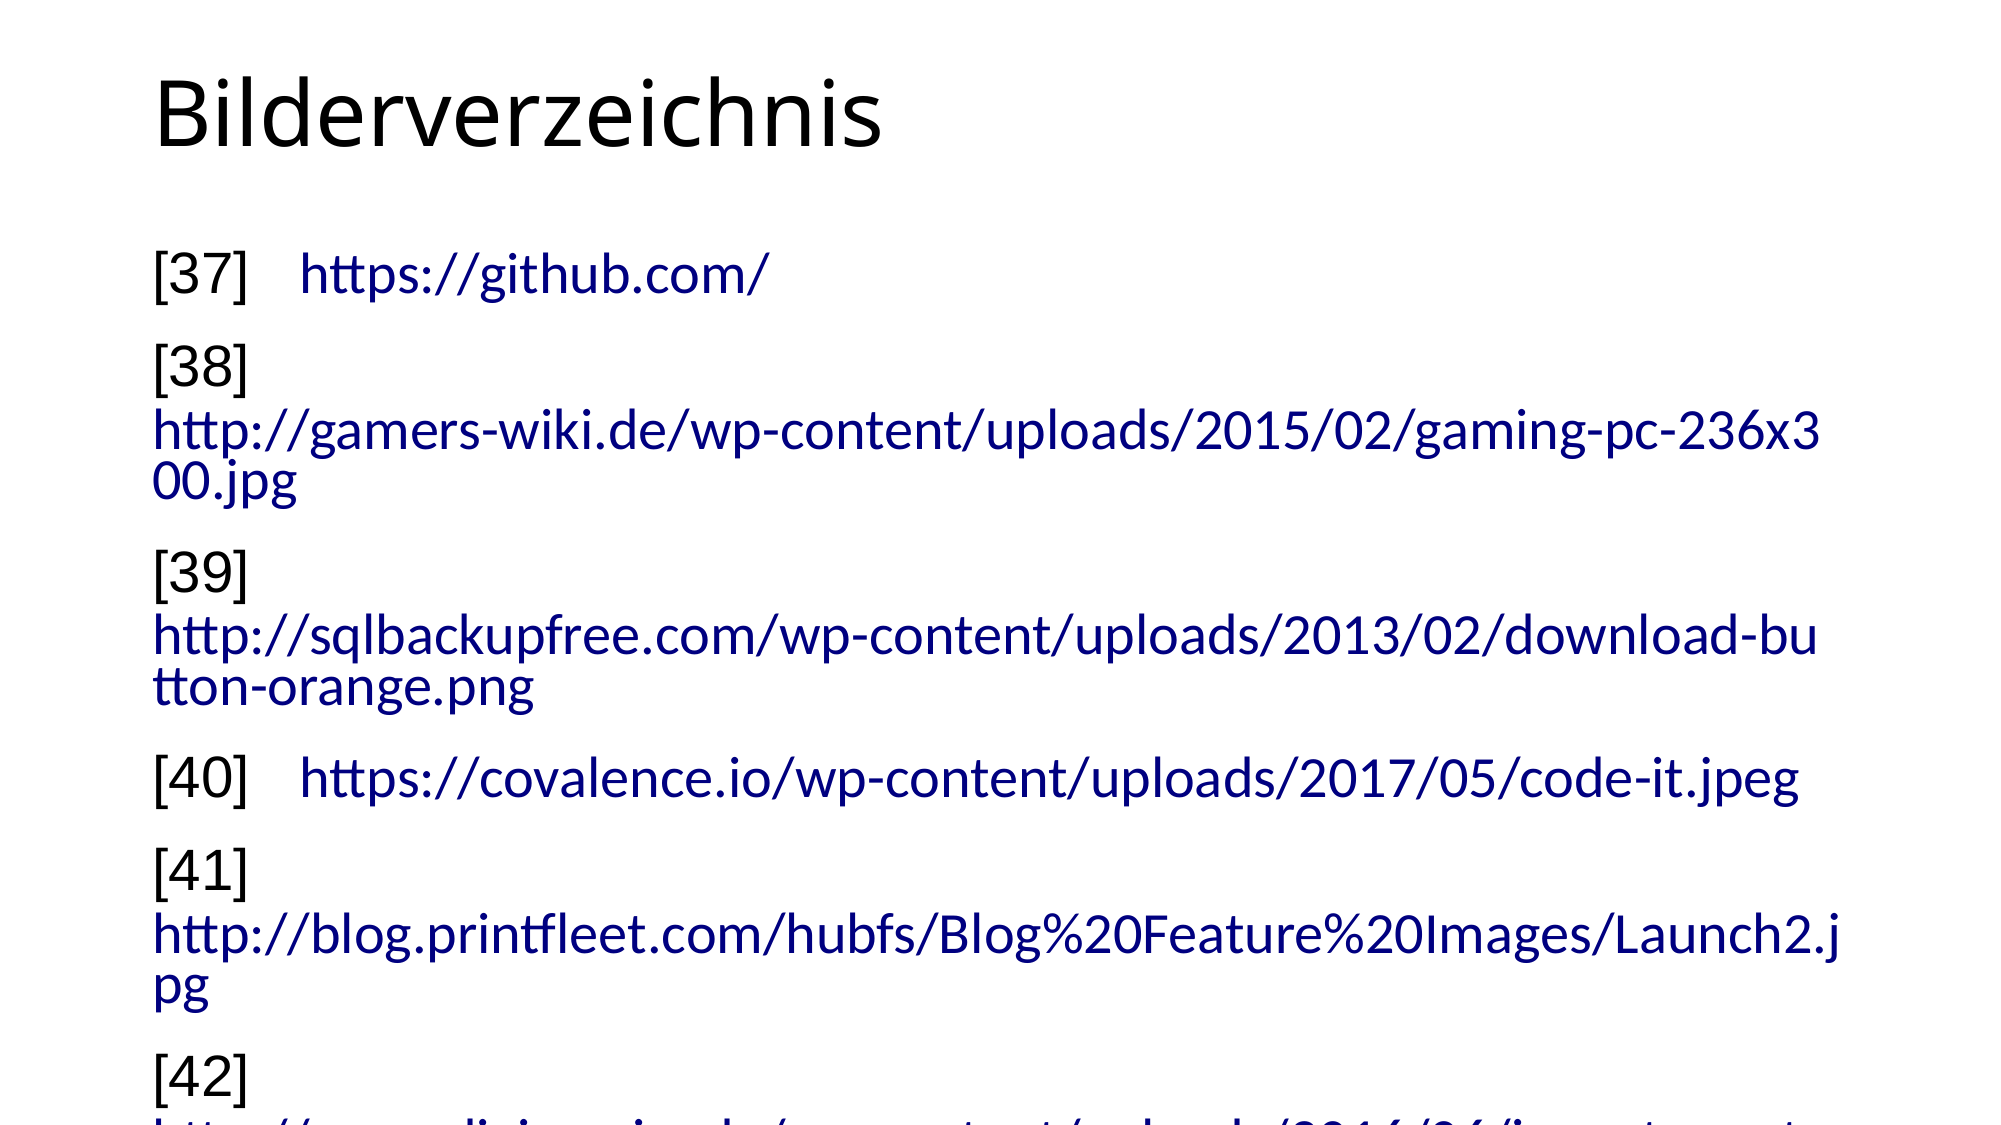

# Bilderverzeichnis
[37]	https://github.com/
[38]	http://gamers-wiki.de/wp-content/uploads/2015/02/gaming-pc-236x300.jpg
[39]	http://sqlbackupfree.com/wp-content/uploads/2013/02/download-button-orange.png
[40]	https://covalence.io/wp-content/uploads/2017/05/code-it.jpeg
[41]	http://blog.printfleet.com/hubfs/Blog%20Feature%20Images/Launch2.jpg
[42]	http://www.digisaurier.de/wp-content/uploads/2016/06/i-want-you-to-open-
[43]https://outoftheteakcloset.files.wordpress.com/2013/08/aug8.jpg